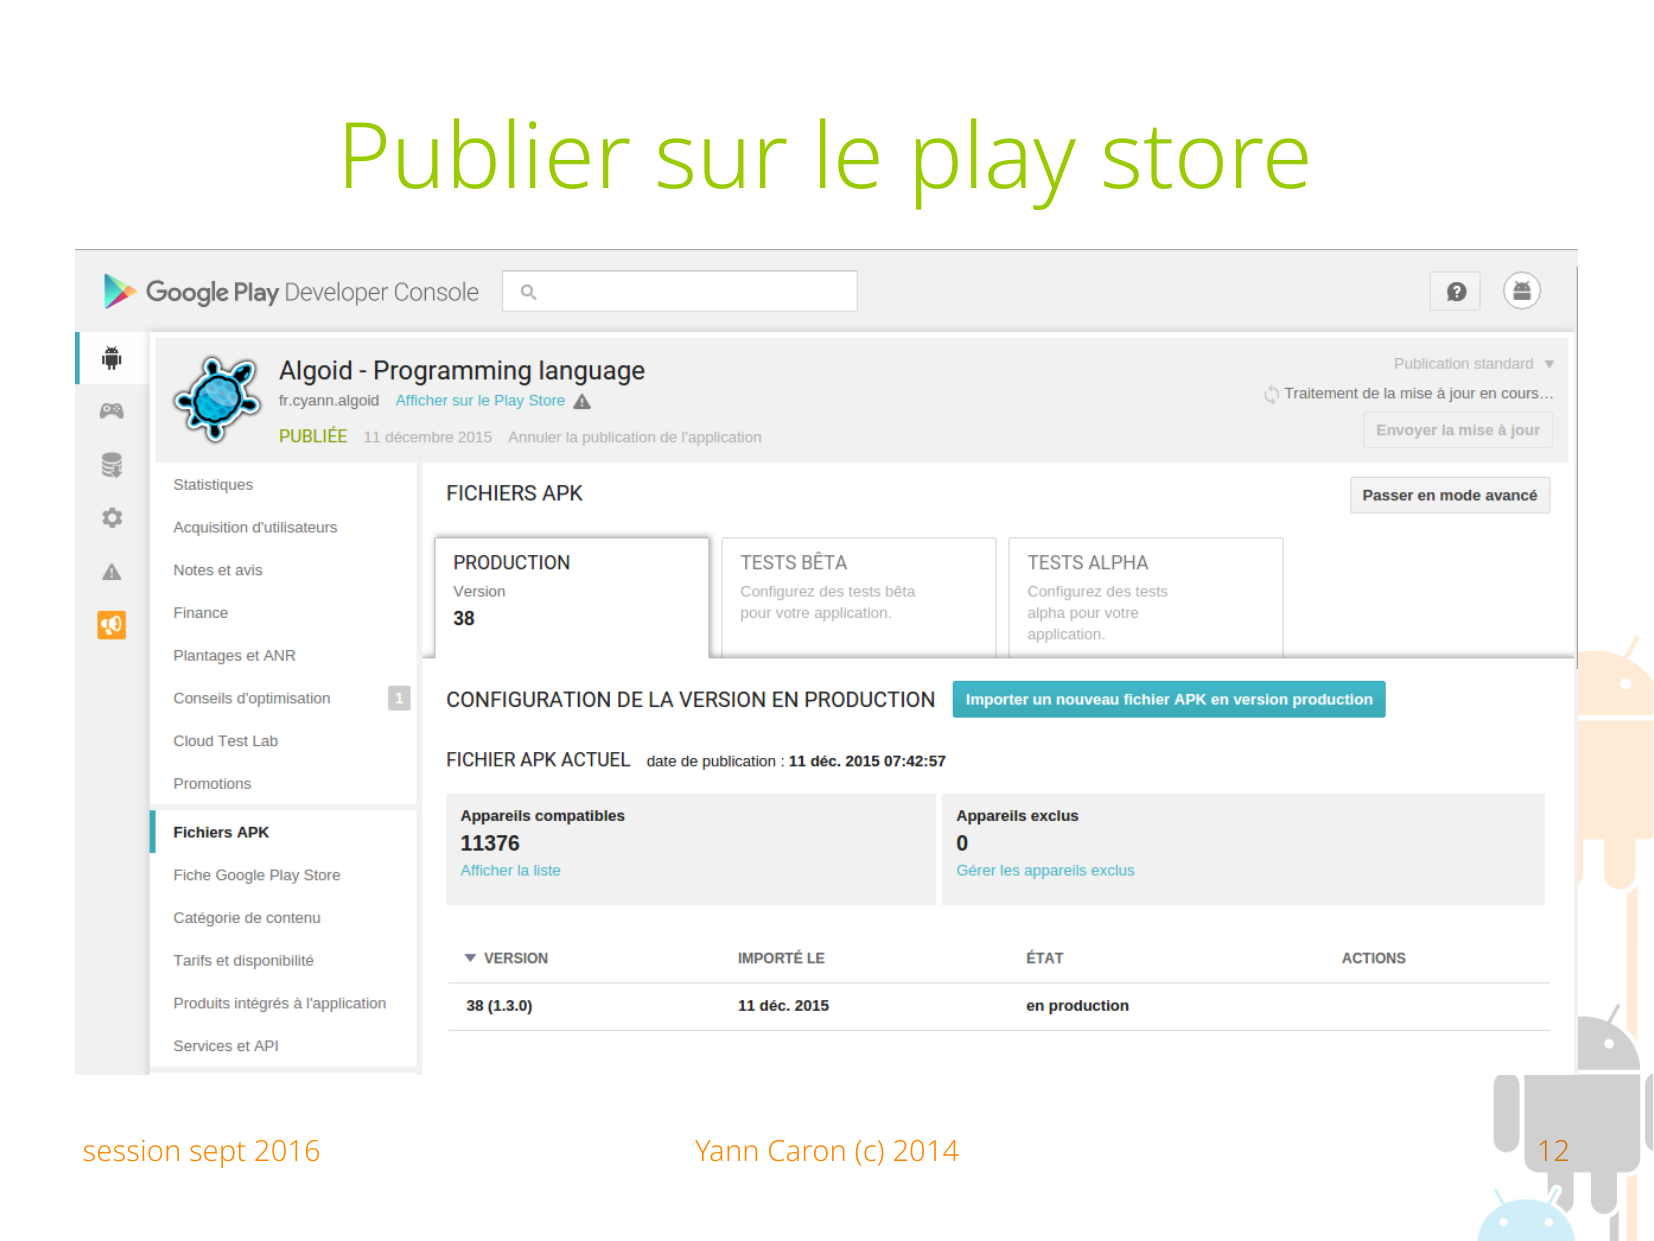

# Publier sur le play store
session sept 2016
Yann Caron (c) 2014
12